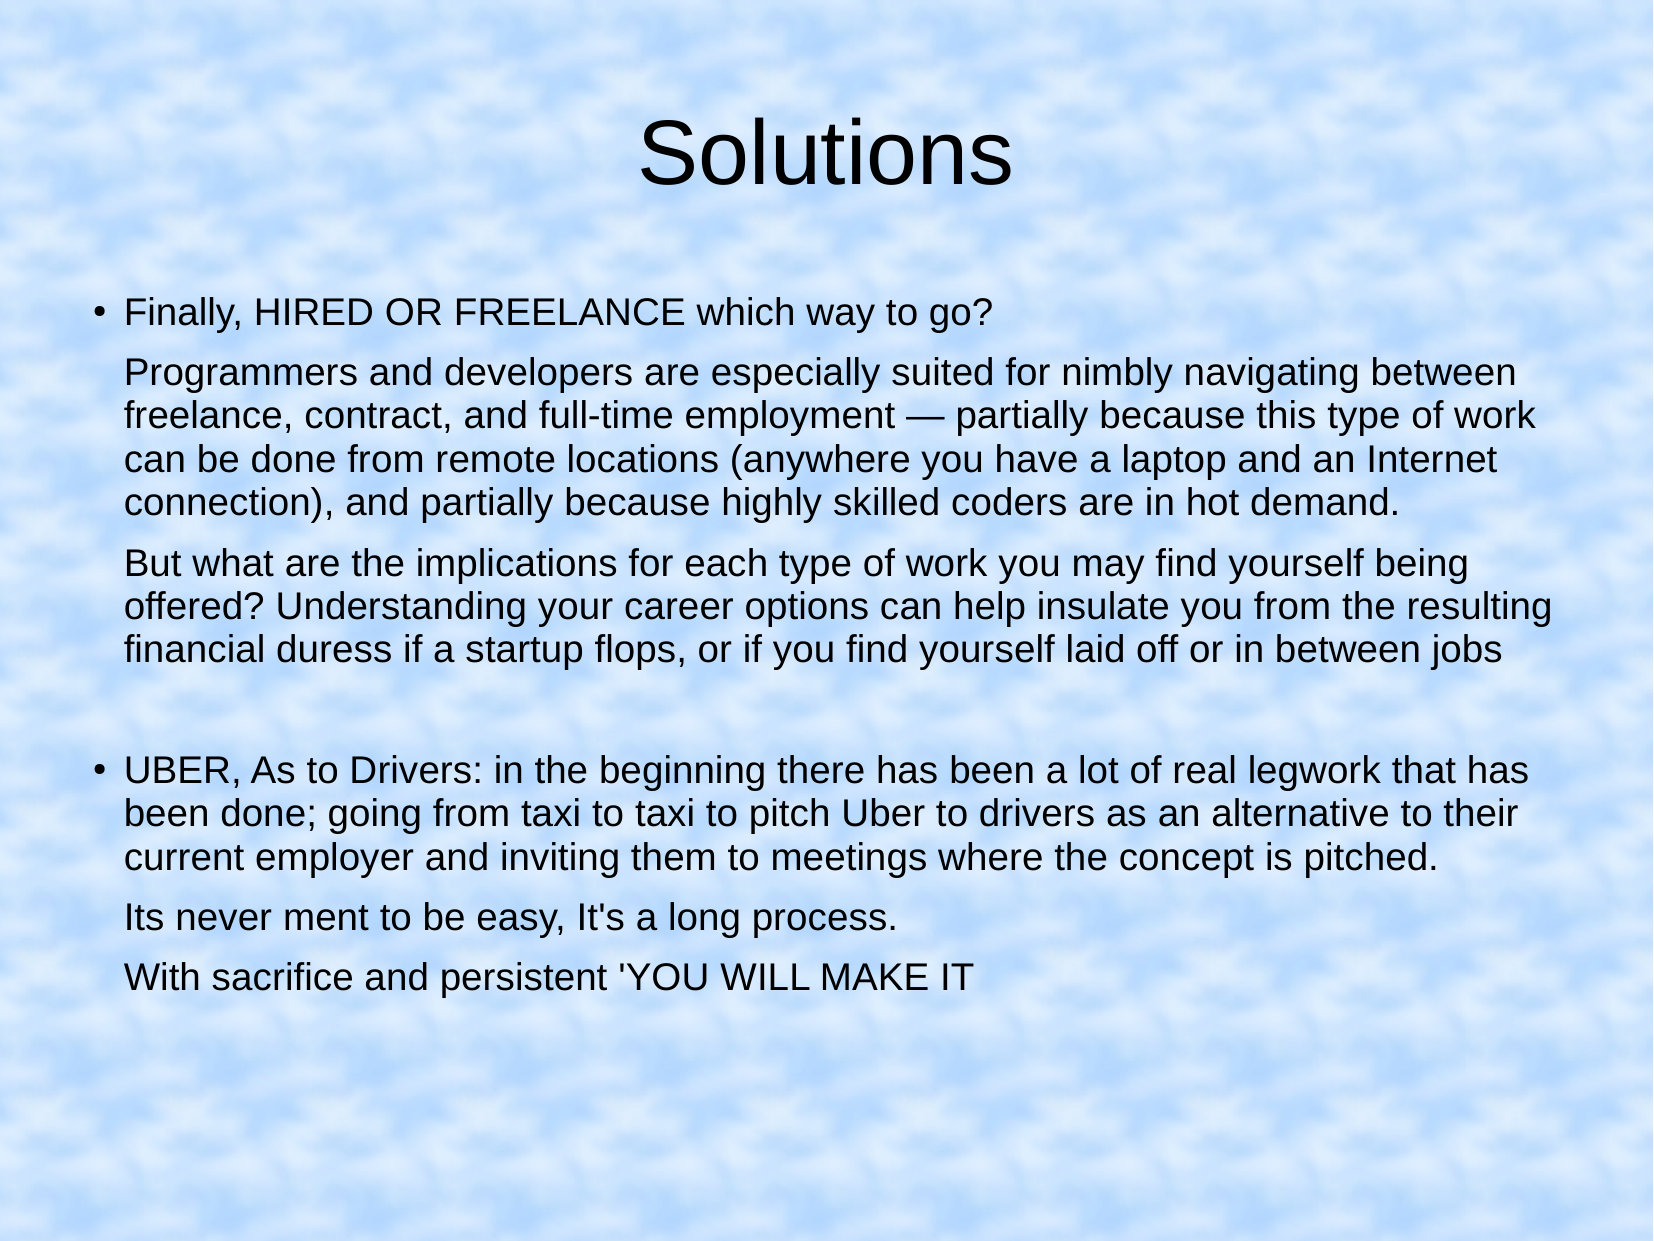

# Solutions
Finally, HIRED OR FREELANCE which way to go?
Programmers and developers are especially suited for nimbly navigating between freelance, contract, and full-time employment — partially because this type of work can be done from remote locations (anywhere you have a laptop and an Internet connection), and partially because highly skilled coders are in hot demand.
But what are the implications for each type of work you may find yourself being offered? Understanding your career options can help insulate you from the resulting financial duress if a startup flops, or if you find yourself laid off or in between jobs
UBER, As to Drivers: in the beginning there has been a lot of real legwork that has been done; going from taxi to taxi to pitch Uber to drivers as an alternative to their current employer and inviting them to meetings where the concept is pitched.
Its never ment to be easy, It's a long process.
With sacrifice and persistent 'YOU WILL MAKE IT